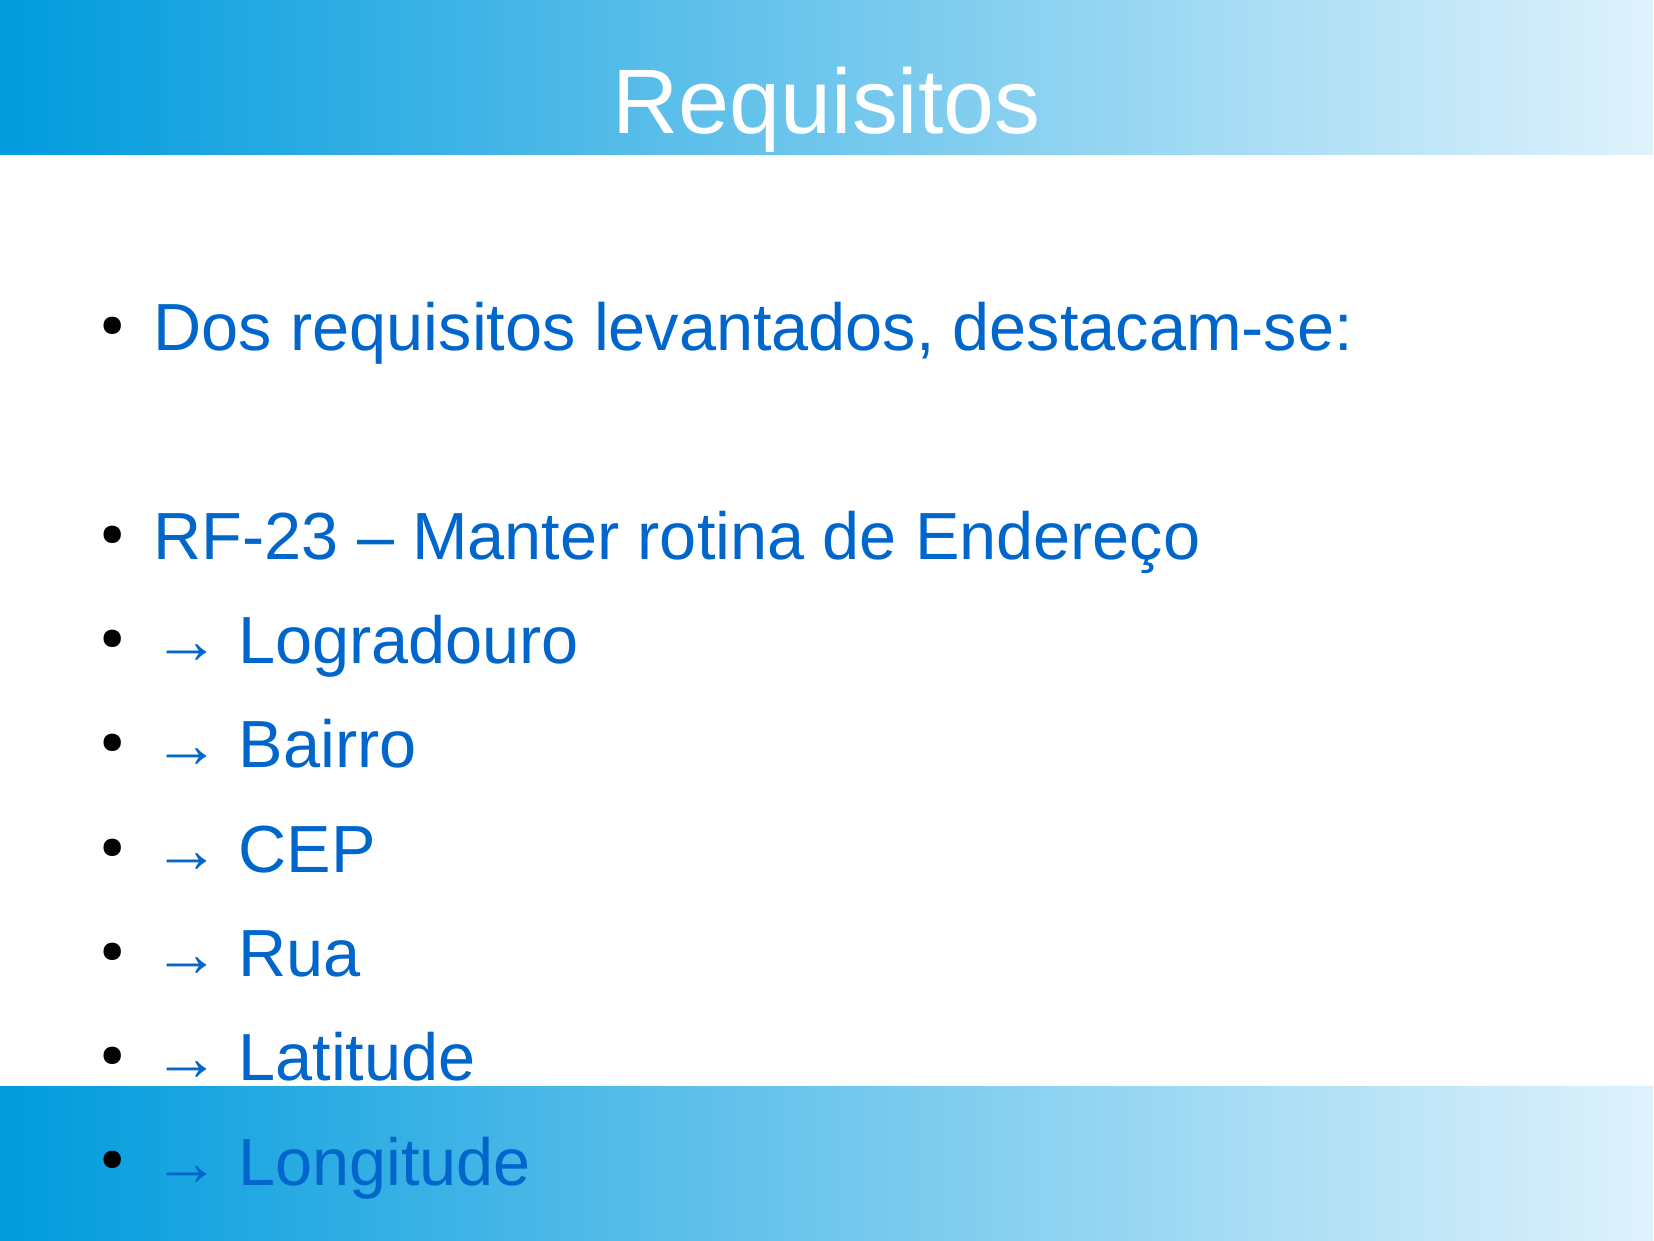

# Requisitos
Dos requisitos levantados, destacam-se:
RF-23 – Manter rotina de Endereço
→ Logradouro
→ Bairro
→ CEP
→ Rua
→ Latitude
→ Longitude